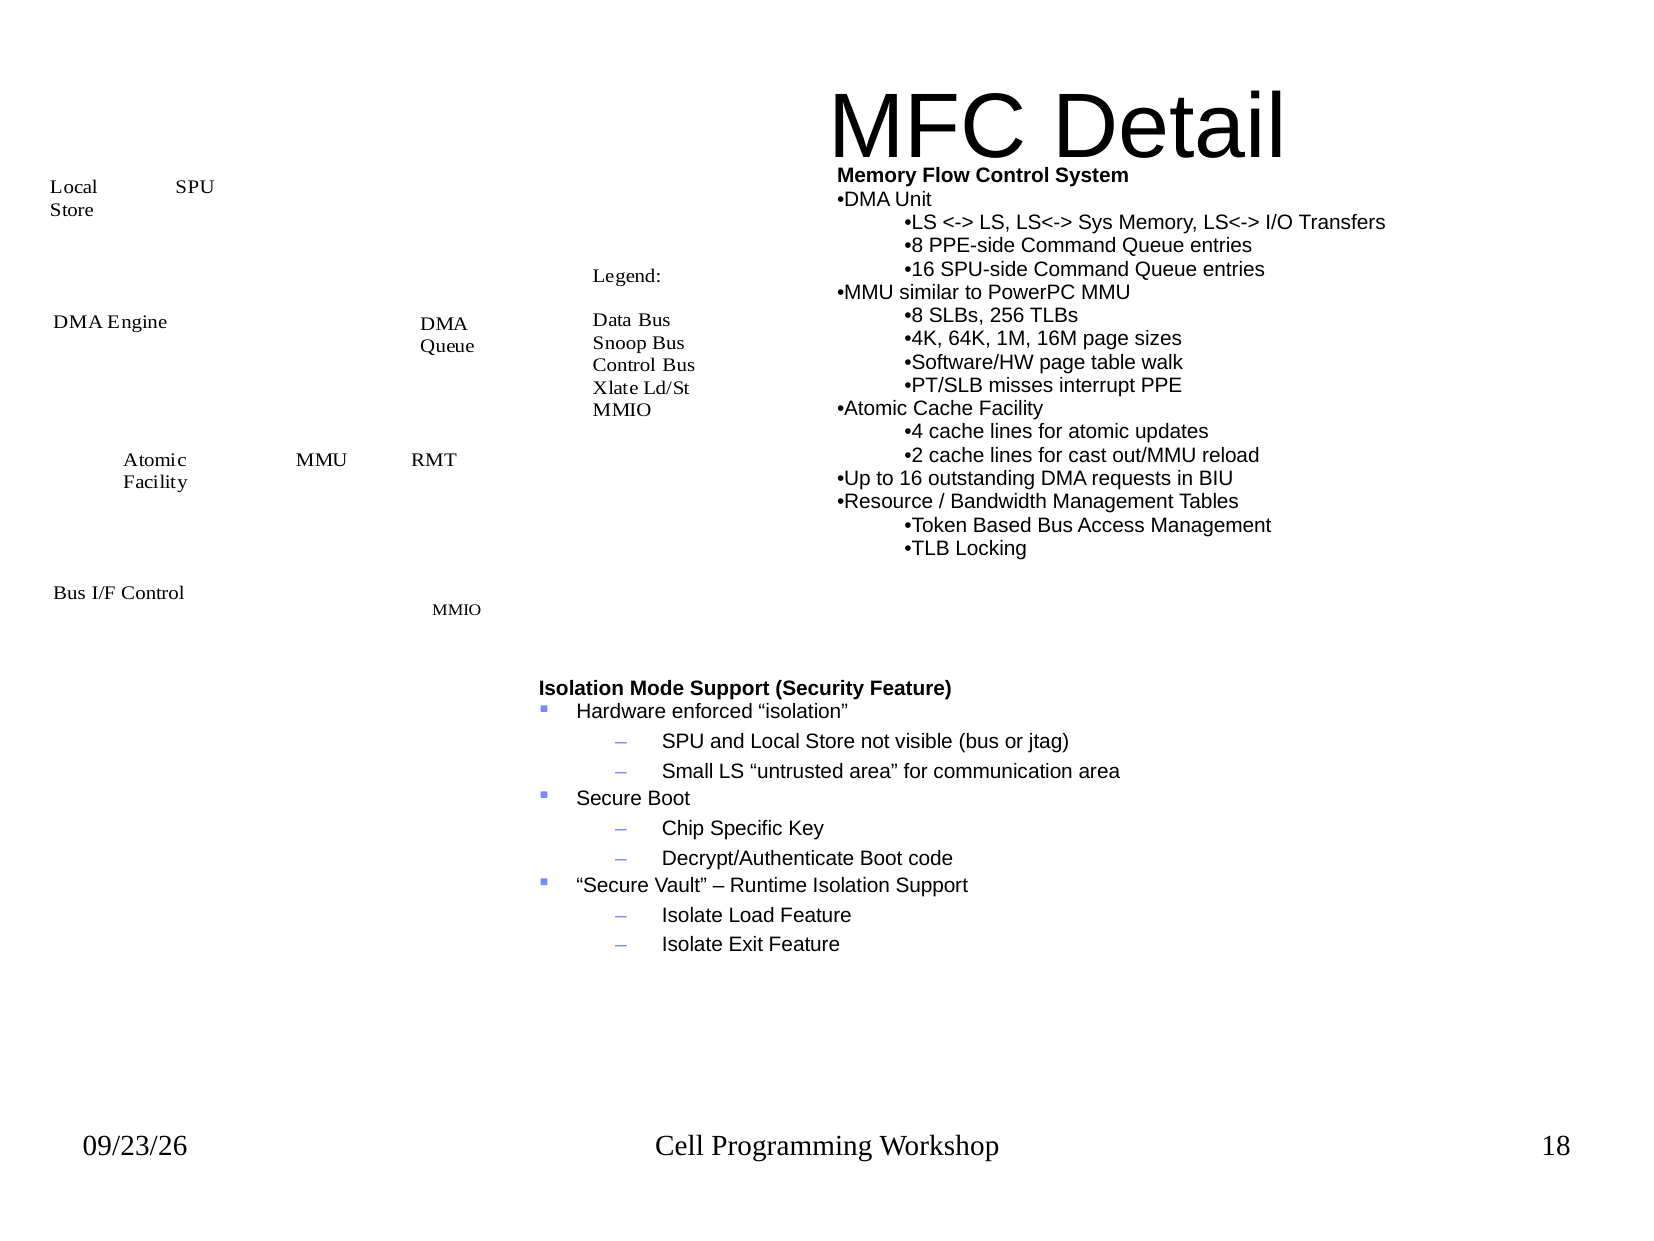

# MFC Detail
Memory Flow Control System
DMA Unit
LS <-> LS, LS<-> Sys Memory, LS<-> I/O Transfers
8 PPE-side Command Queue entries
16 SPU-side Command Queue entries
MMU similar to PowerPC MMU
8 SLBs, 256 TLBs
4K, 64K, 1M, 16M page sizes
Software/HW page table walk
PT/SLB misses interrupt PPE
Atomic Cache Facility
4 cache lines for atomic updates
2 cache lines for cast out/MMU reload
Up to 16 outstanding DMA requests in BIU
Resource / Bandwidth Management Tables
Token Based Bus Access Management
TLB Locking
Isolation Mode Support (Security Feature)
Hardware enforced “isolation”
SPU and Local Store not visible (bus or jtag)
Small LS “untrusted area” for communication area
Secure Boot
Chip Specific Key
Decrypt/Authenticate Boot code
“Secure Vault” – Runtime Isolation Support
Isolate Load Feature
Isolate Exit Feature
Cell Programming Workshop
18